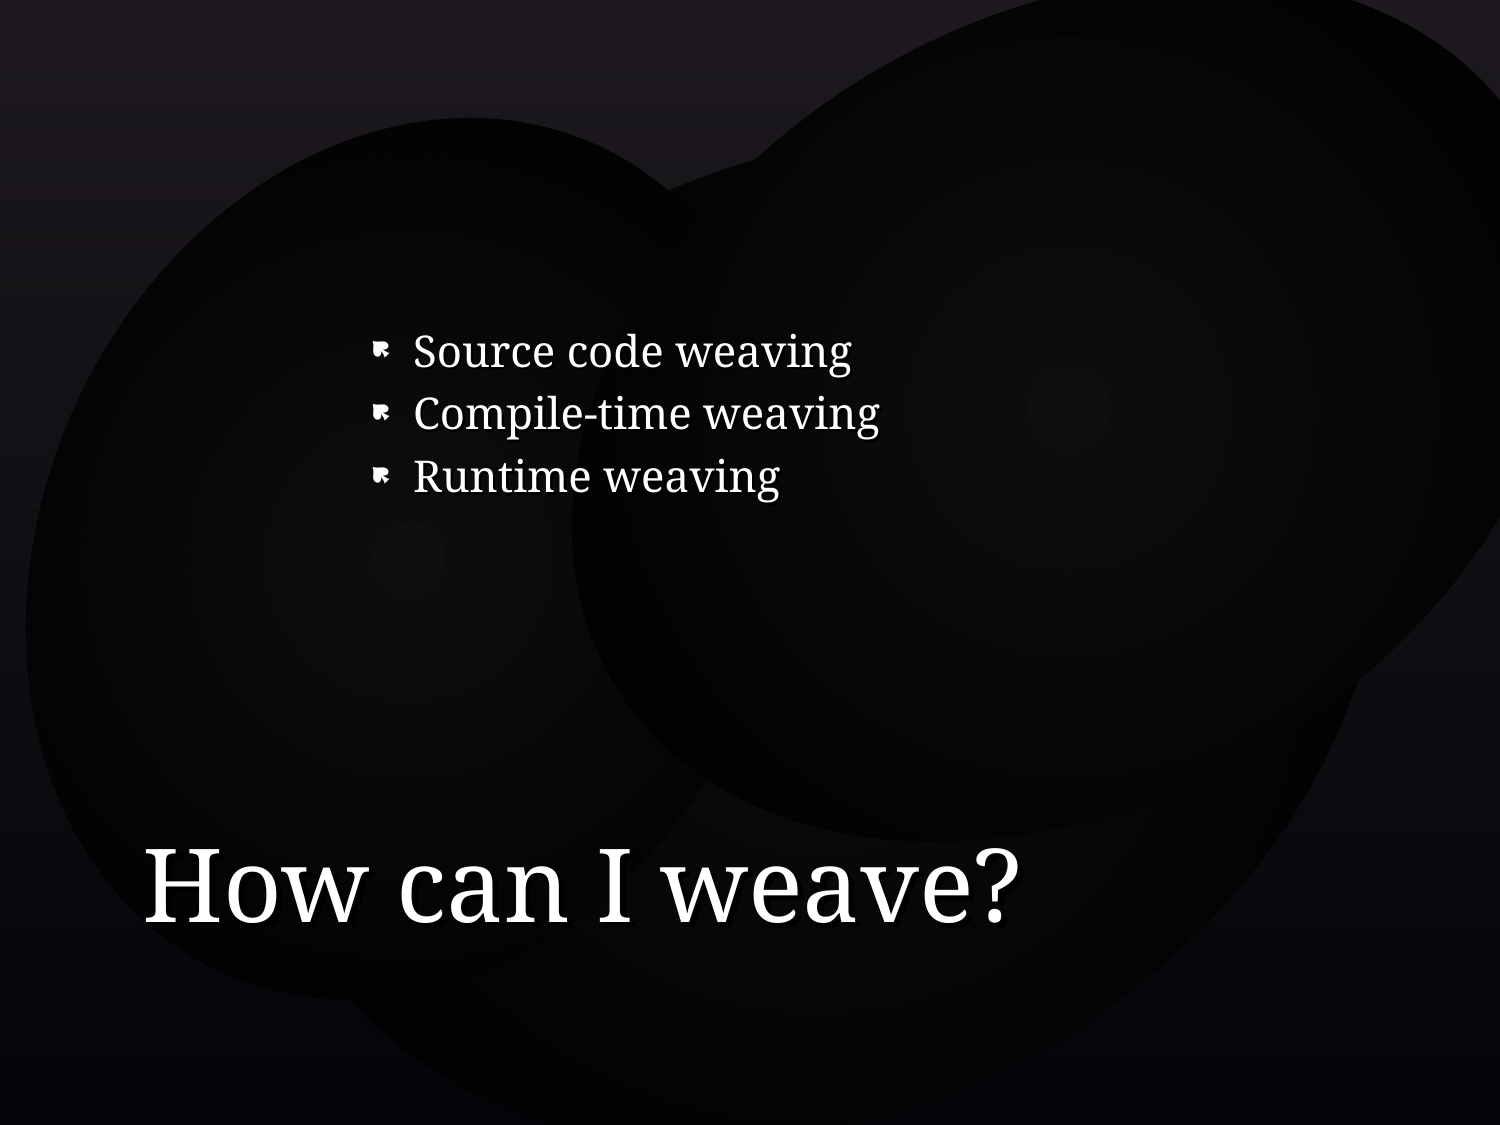

# Source code weaving
Compile-time weaving
Runtime weaving
How can I weave?